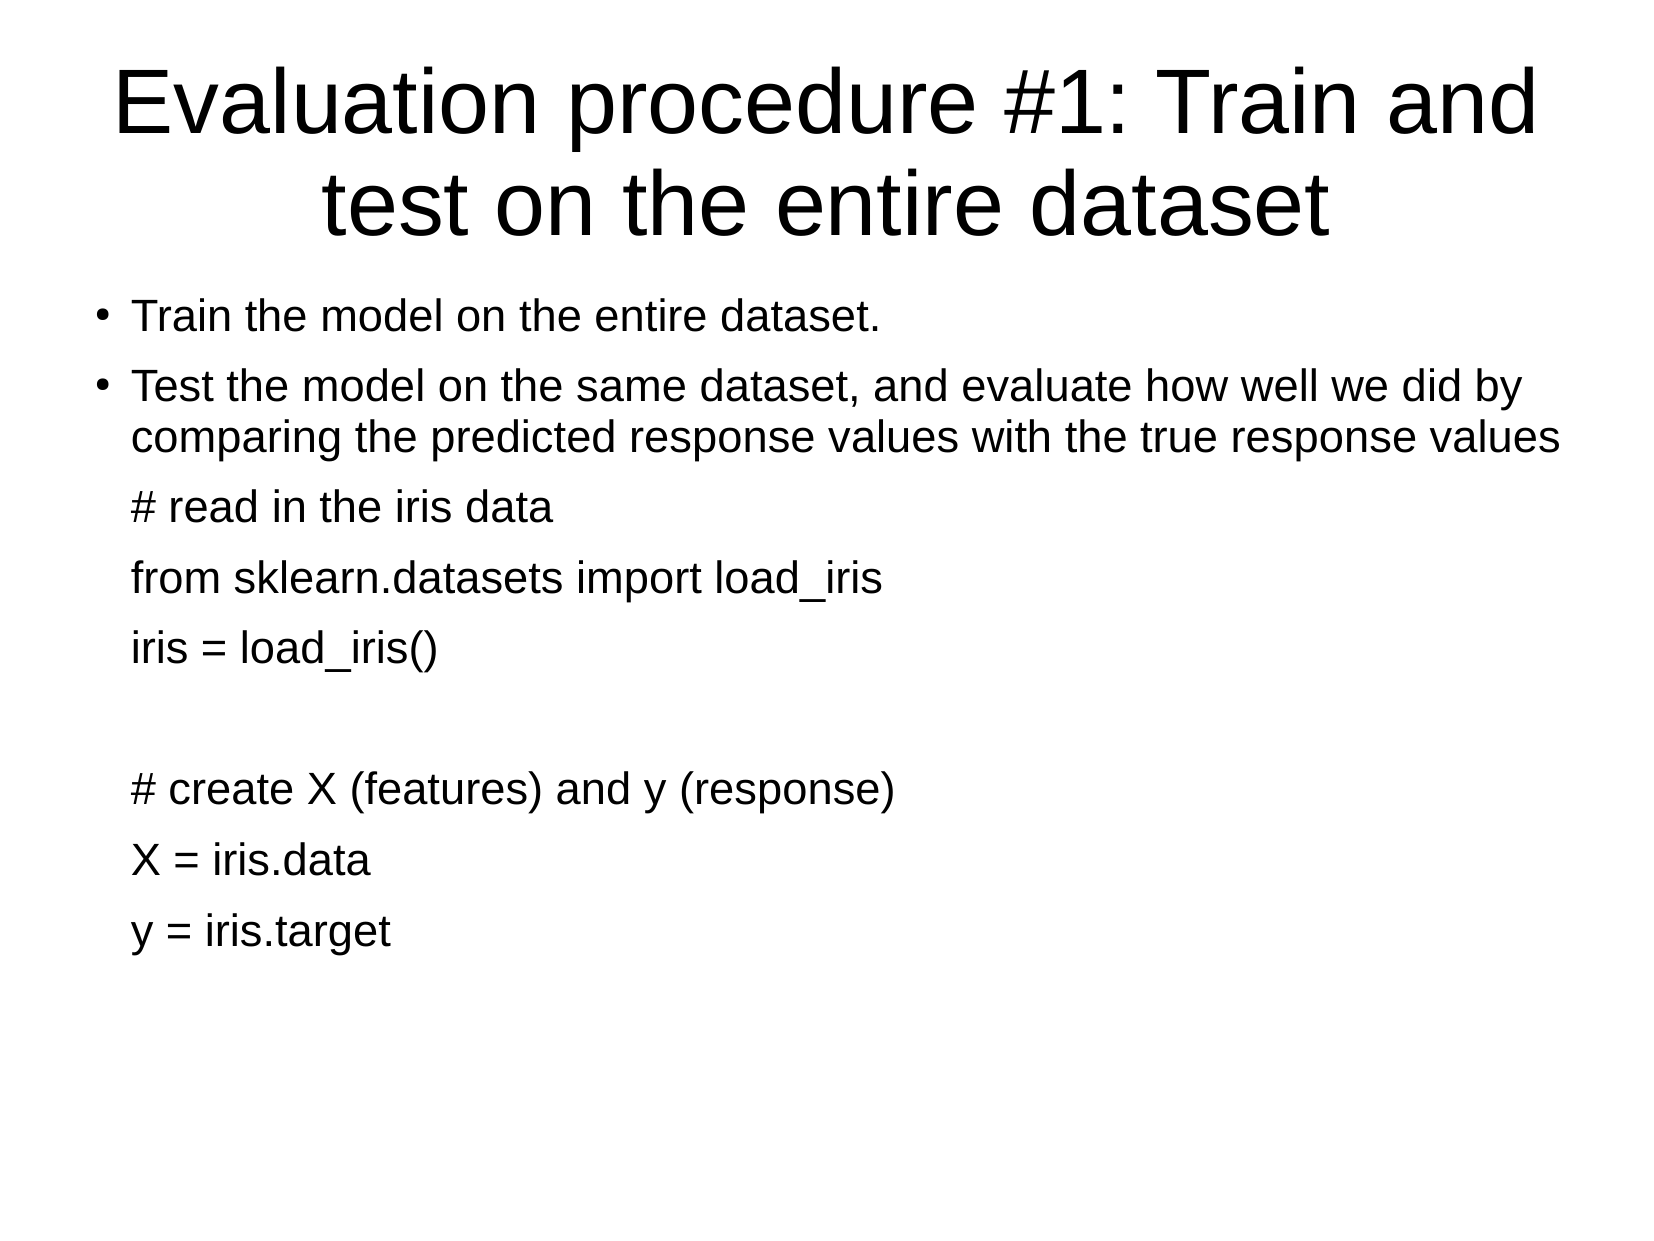

# Evaluation procedure #1: Train and test on the entire dataset
Train the model on the entire dataset.
Test the model on the same dataset, and evaluate how well we did by comparing the predicted response values with the true response values
# read in the iris data
from sklearn.datasets import load_iris
iris = load_iris()
# create X (features) and y (response)
X = iris.data
y = iris.target